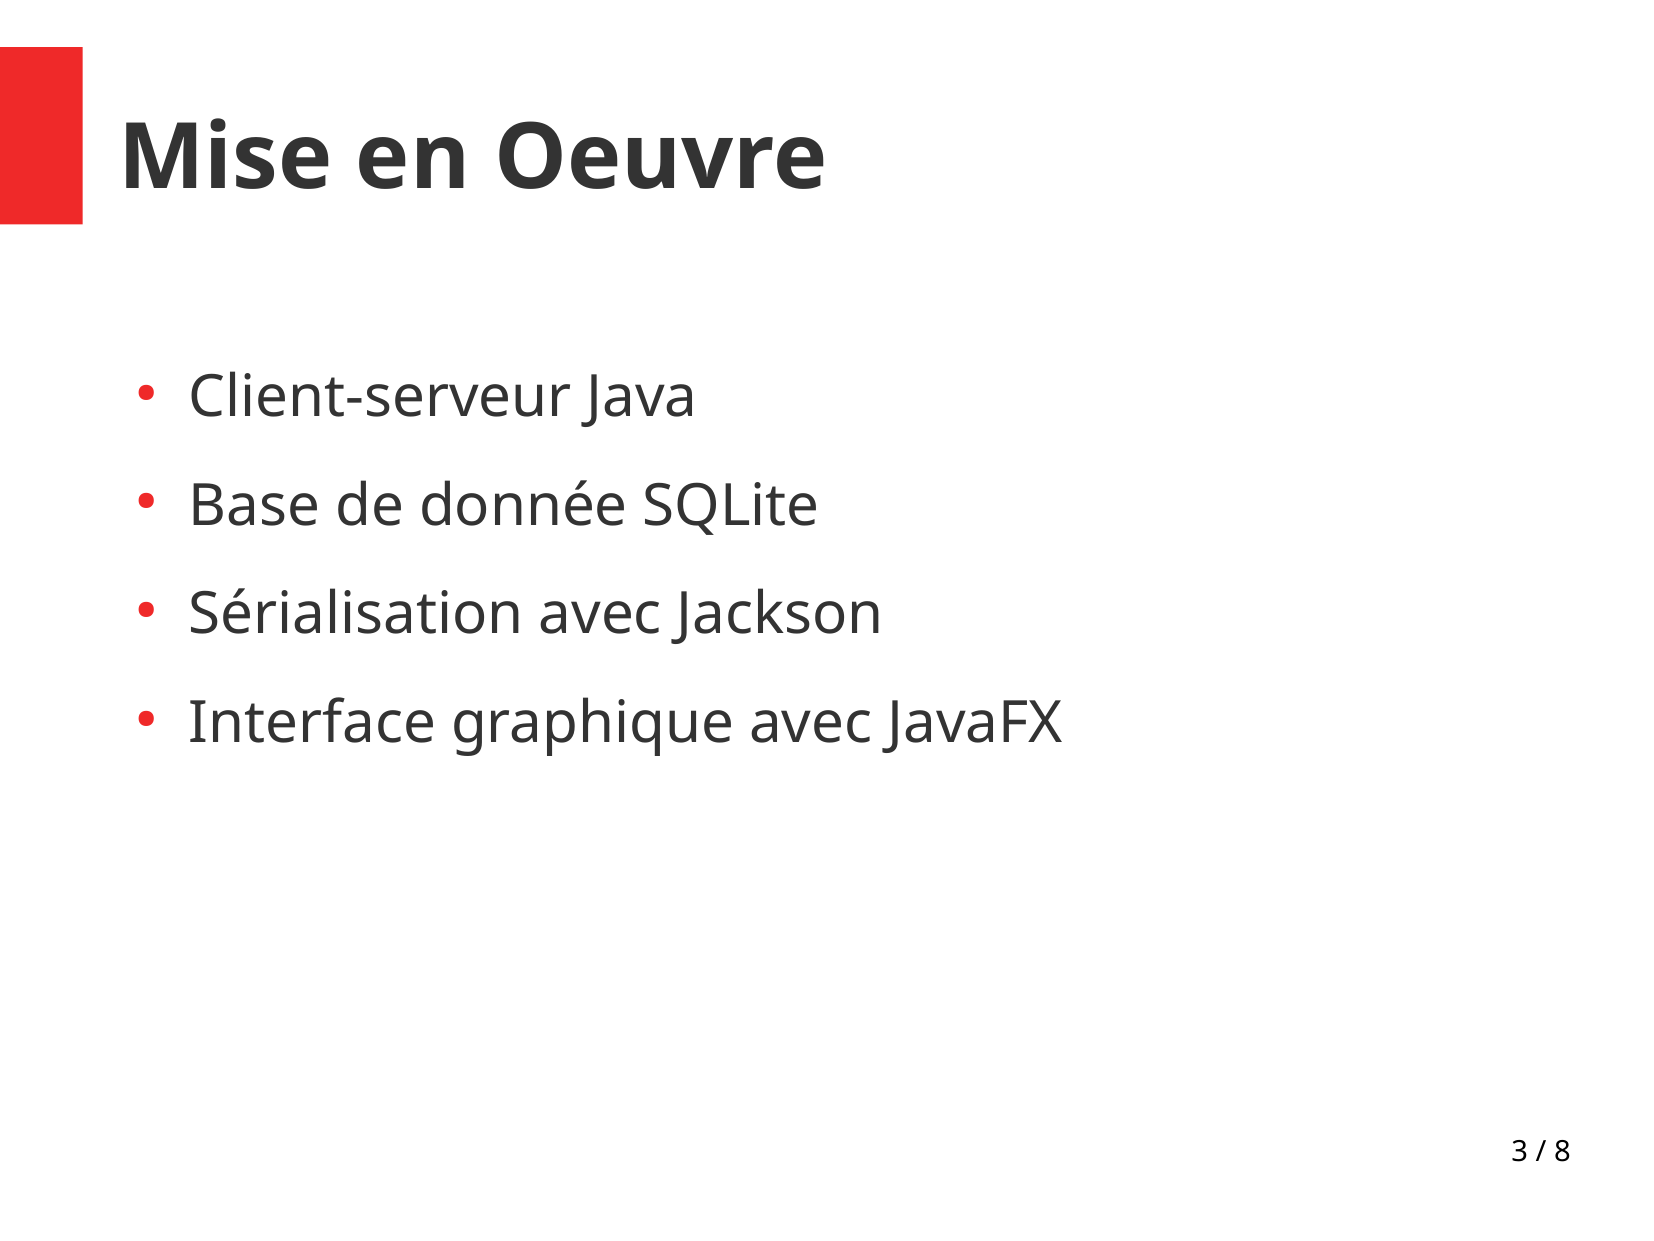

# Mise en Oeuvre
Client-serveur Java
Base de donnée SQLite
Sérialisation avec Jackson
Interface graphique avec JavaFX
3